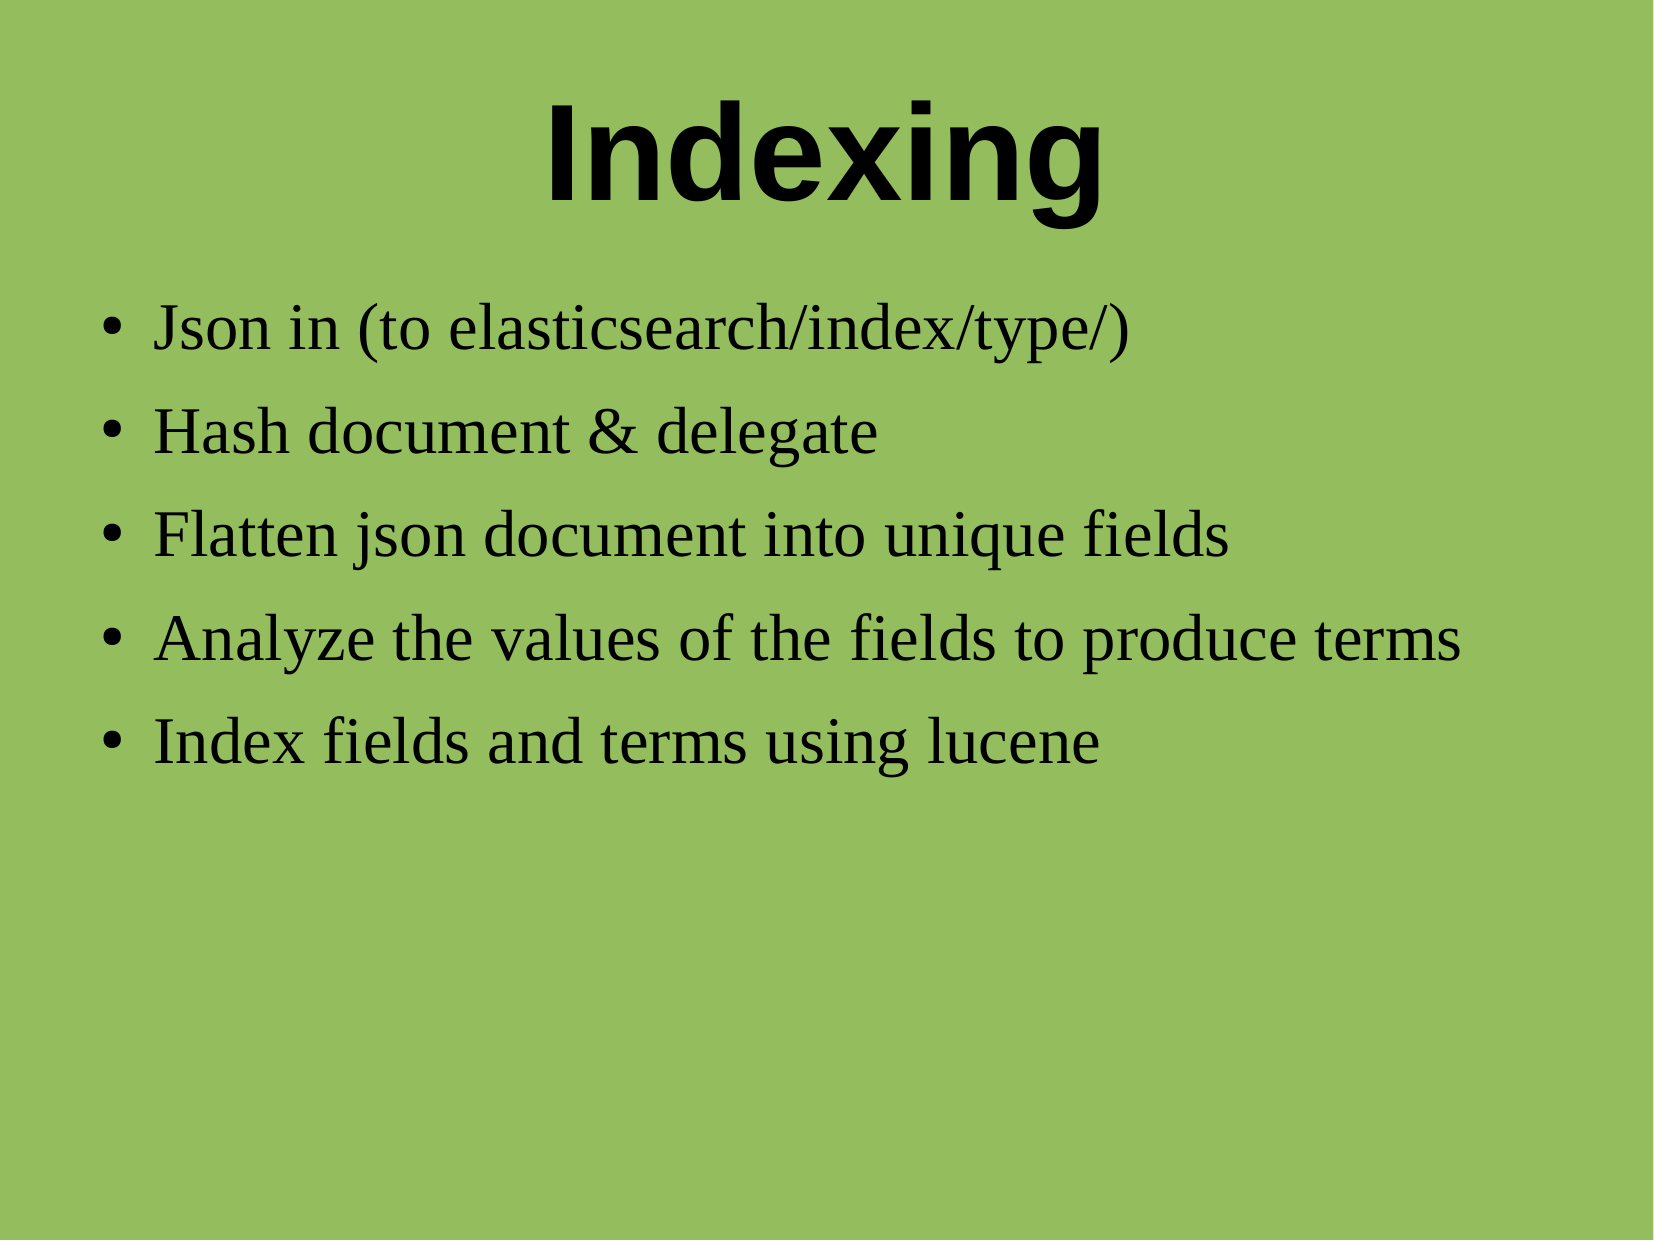

# Indexing
Json in (to elasticsearch/index/type/)
Hash document & delegate
Flatten json document into unique fields
Analyze the values of the fields to produce terms
Index fields and terms using lucene